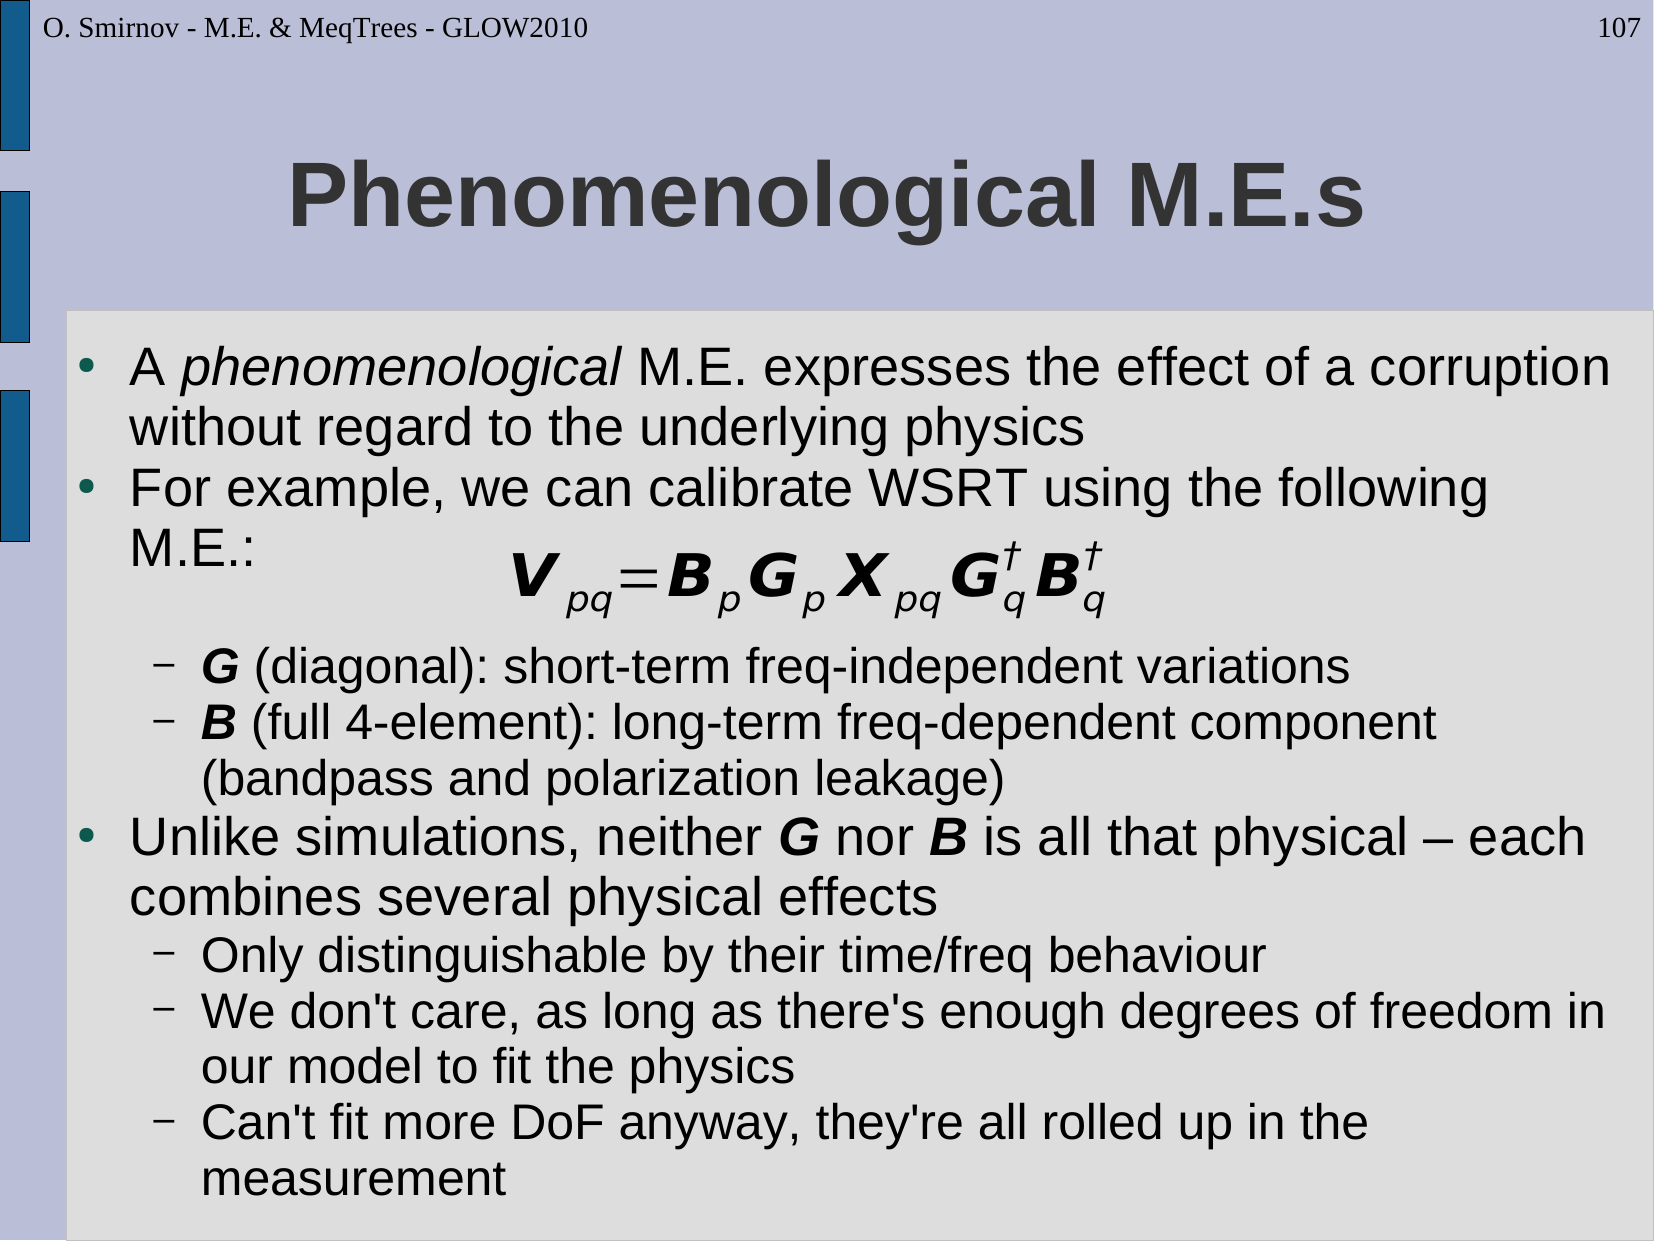

O. Smirnov - M.E. & MeqTrees - GLOW2010
107
# Phenomenological M.E.s
A phenomenological M.E. expresses the effect of a corruption without regard to the underlying physics
For example, we can calibrate WSRT using the following M.E.:
G (diagonal): short-term freq-independent variations
B (full 4-element): long-term freq-dependent component (bandpass and polarization leakage)
Unlike simulations, neither G nor B is all that physical – each combines several physical effects
Only distinguishable by their time/freq behaviour
We don't care, as long as there's enough degrees of freedom in our model to fit the physics
Can't fit more DoF anyway, they're all rolled up in the measurement